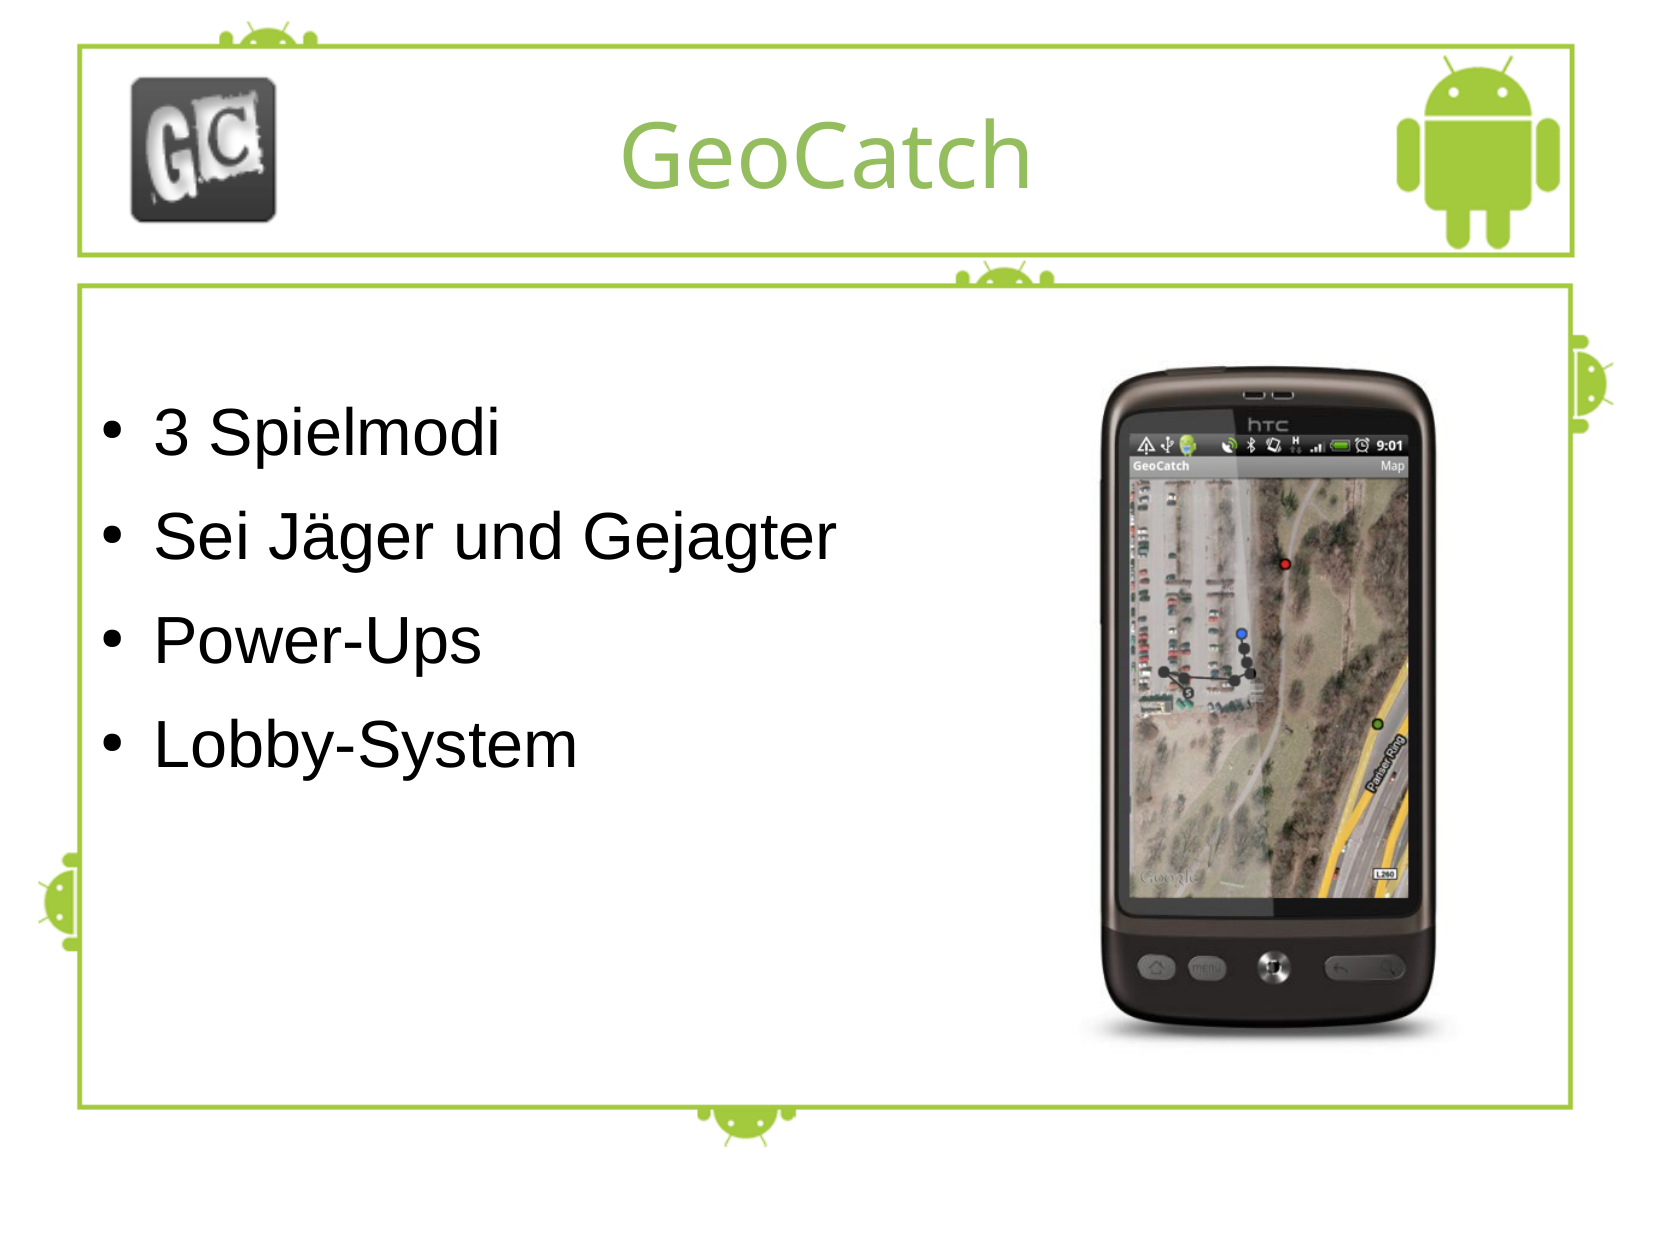

# GeoCatch
3 Spielmodi
Sei Jäger und Gejagter
Power-Ups
Lobby-System